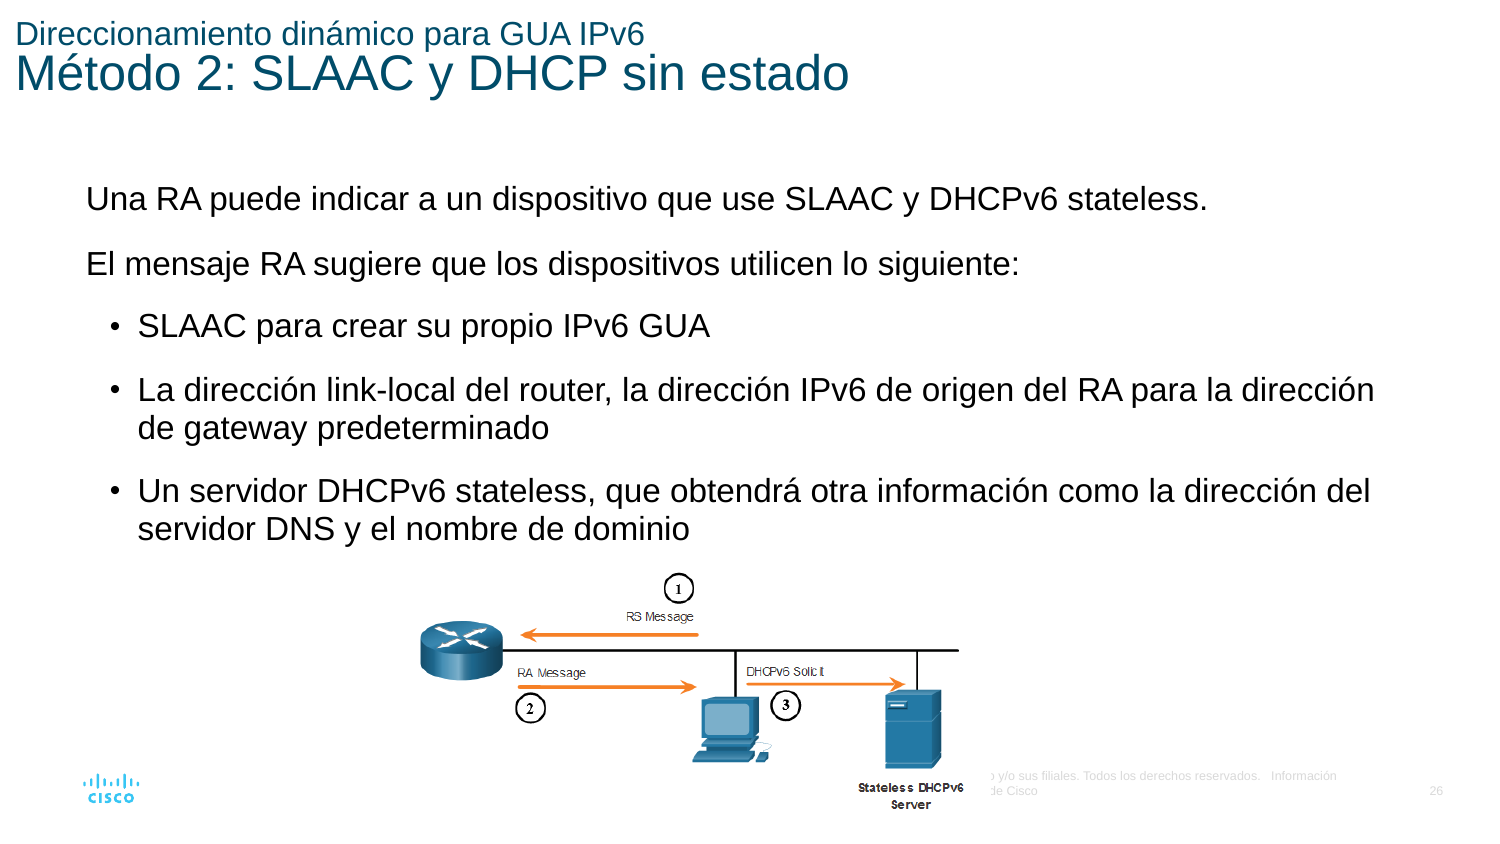

# Direccionamiento dinámico para GUA IPv6 Método 2: SLAAC y DHCP sin estado
Una RA puede indicar a un dispositivo que use SLAAC y DHCPv6 stateless.
El mensaje RA sugiere que los dispositivos utilicen lo siguiente:
SLAAC para crear su propio IPv6 GUA
La dirección link-local del router, la dirección IPv6 de origen del RA para la dirección de gateway predeterminado
Un servidor DHCPv6 stateless, que obtendrá otra información como la dirección del servidor DNS y el nombre de dominio